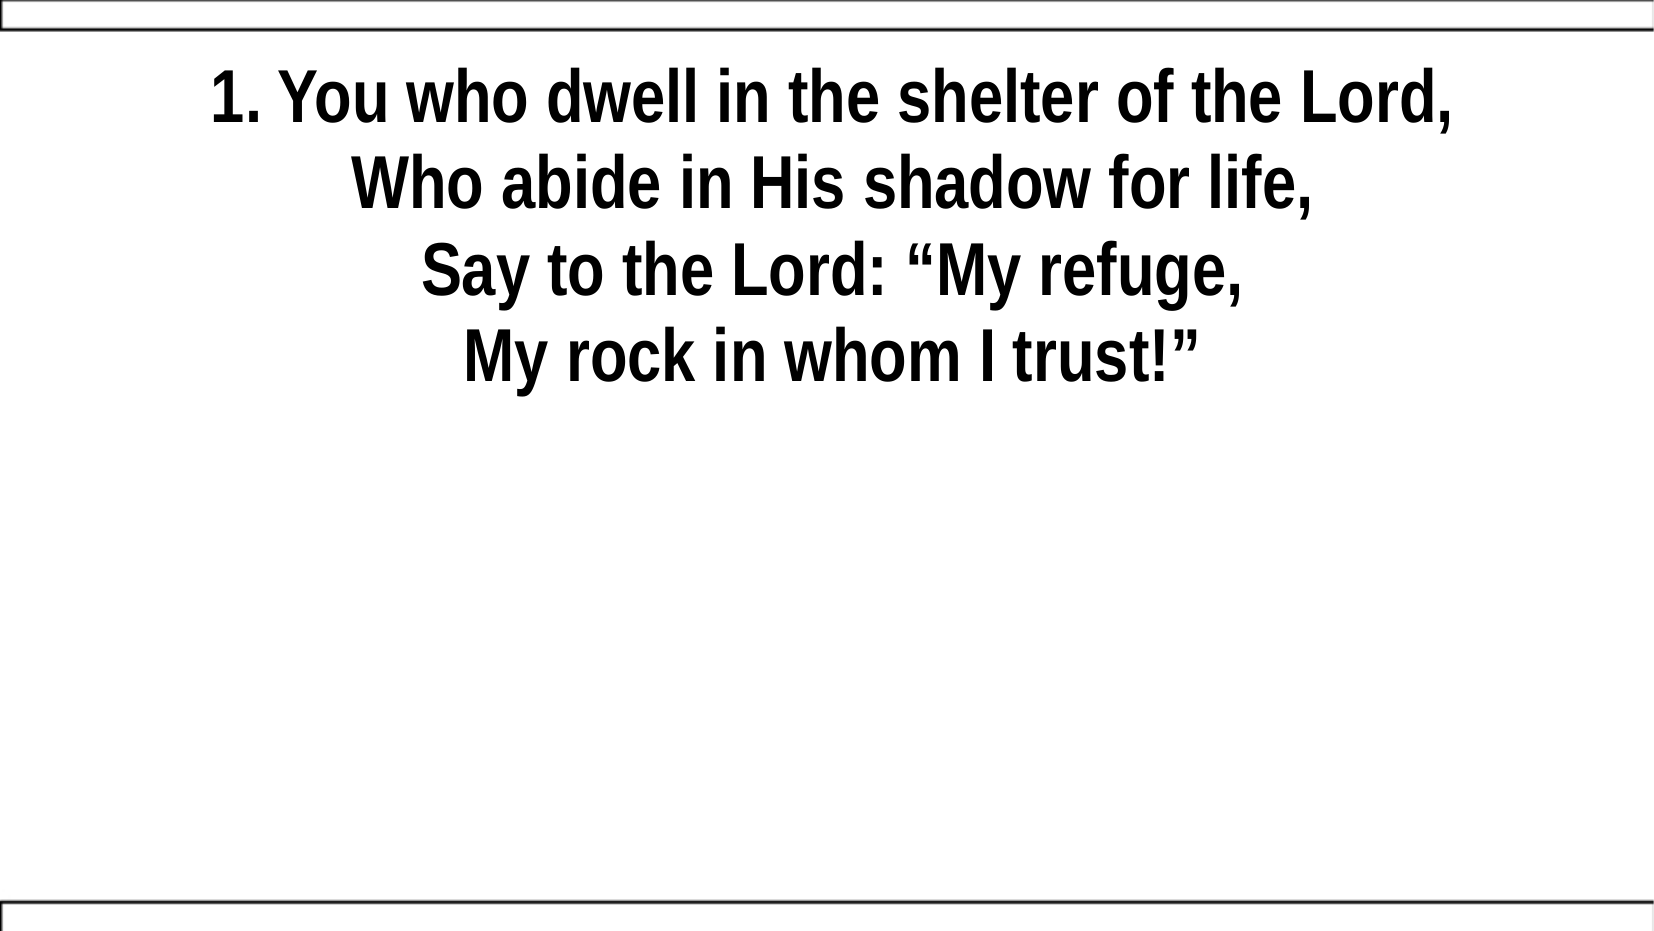

1. You who dwell in the shelter of the Lord,
Who abide in His shadow for life,
Say to the Lord: “My refuge,
My rock in whom I trust!”